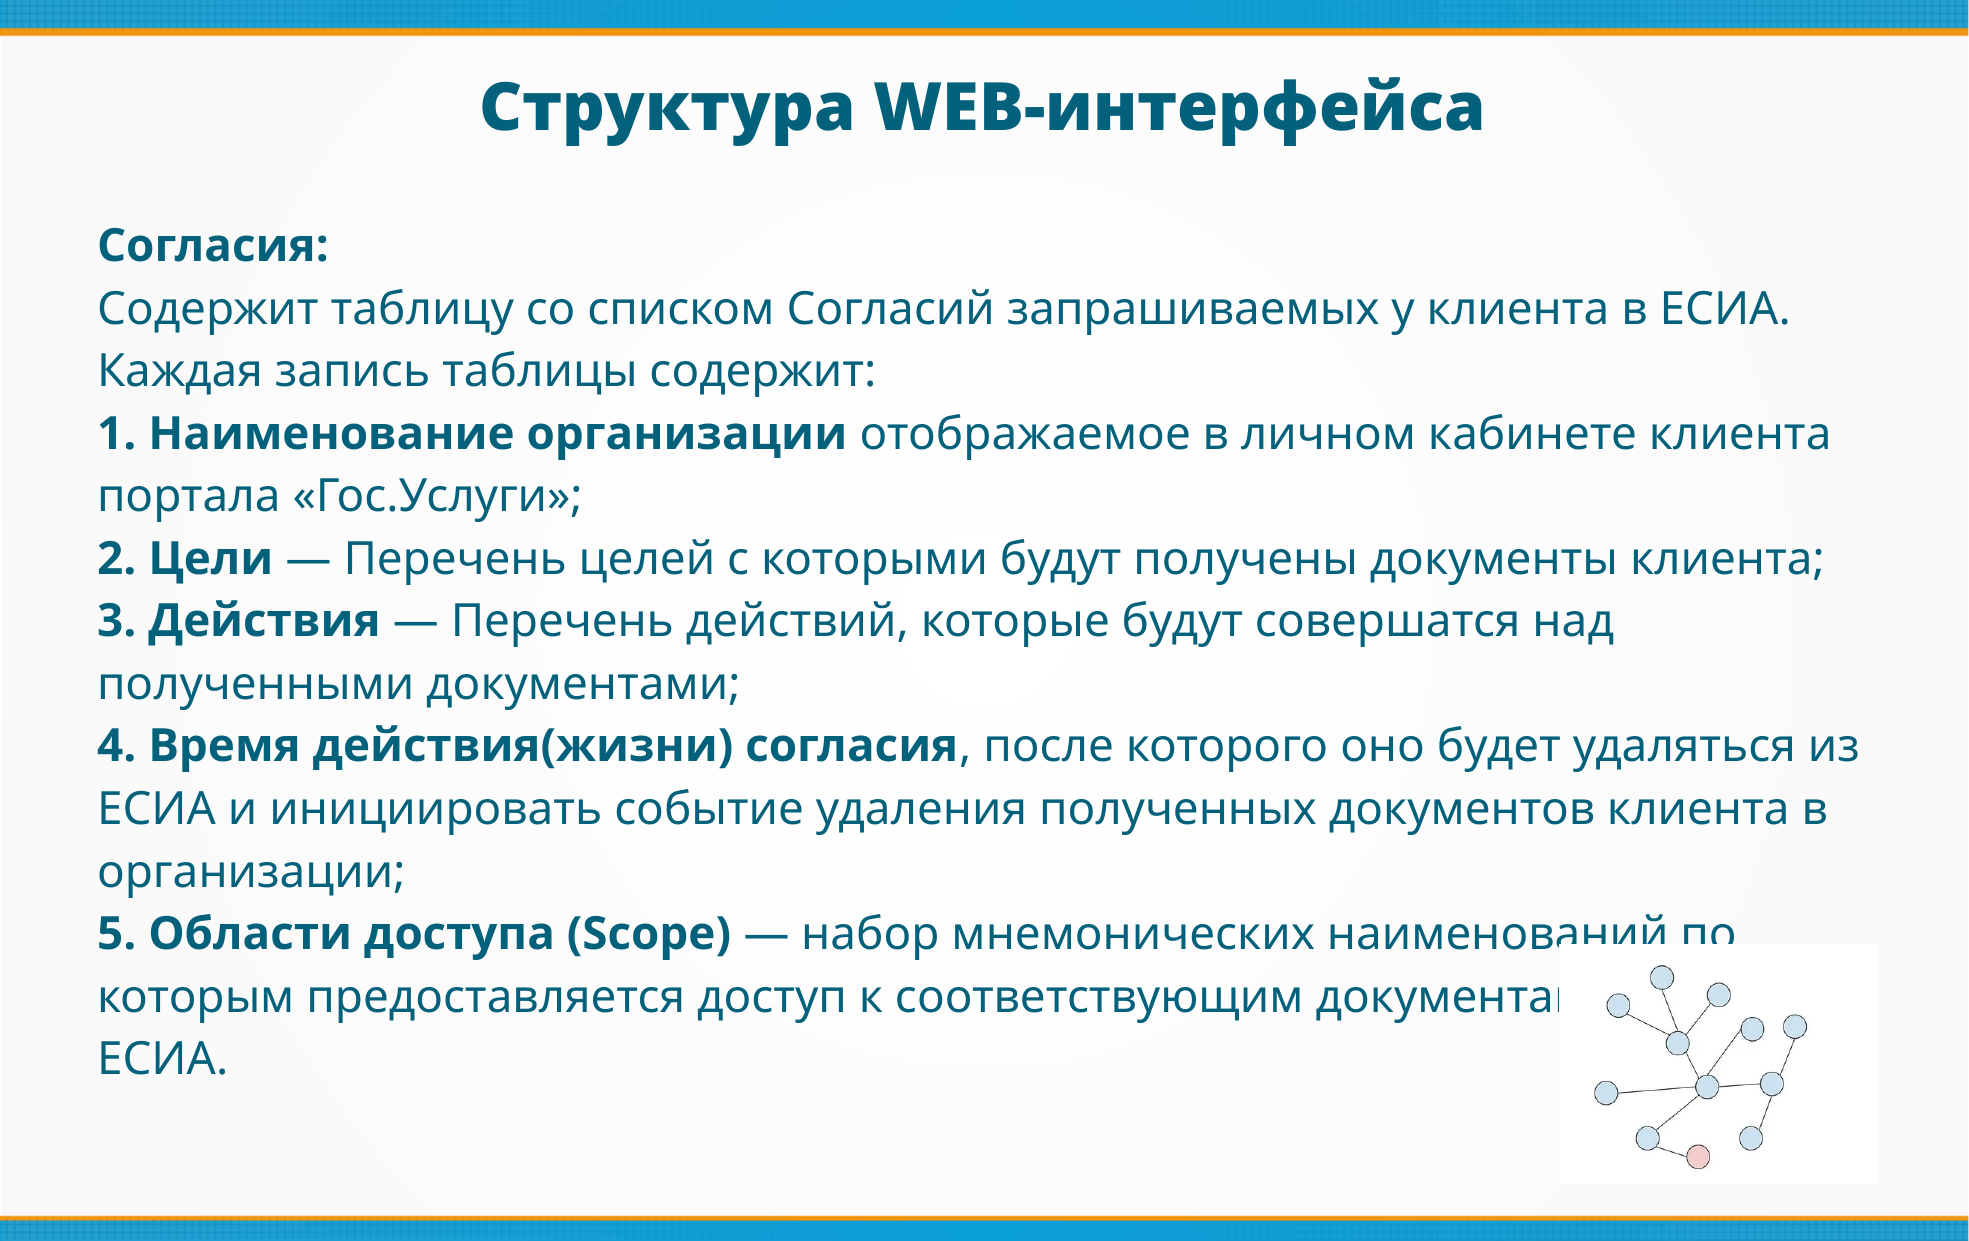

Структура WEB-интерфейса
Согласия:
Содержит таблицу со списком Cогласий запрашиваемых у клиента в ЕСИА. Каждая запись таблицы содержит:
1. Наименование организации отображаемое в личном кабинете клиента портала «Гос.Услуги»;
2. Цели — Перечень целей с которыми будут получены документы клиента;
3. Действия — Перечень действий, которые будут совершатся над полученными документами;
4. Время действия(жизни) согласия, после которого оно будет удаляться из ЕСИА и инициировать событие удаления полученных документов клиента в организации;
5. Области доступа (Scope) — набор мнемонических наименований по которым предоставляется доступ к соответствующим документам клиента ЕСИА.